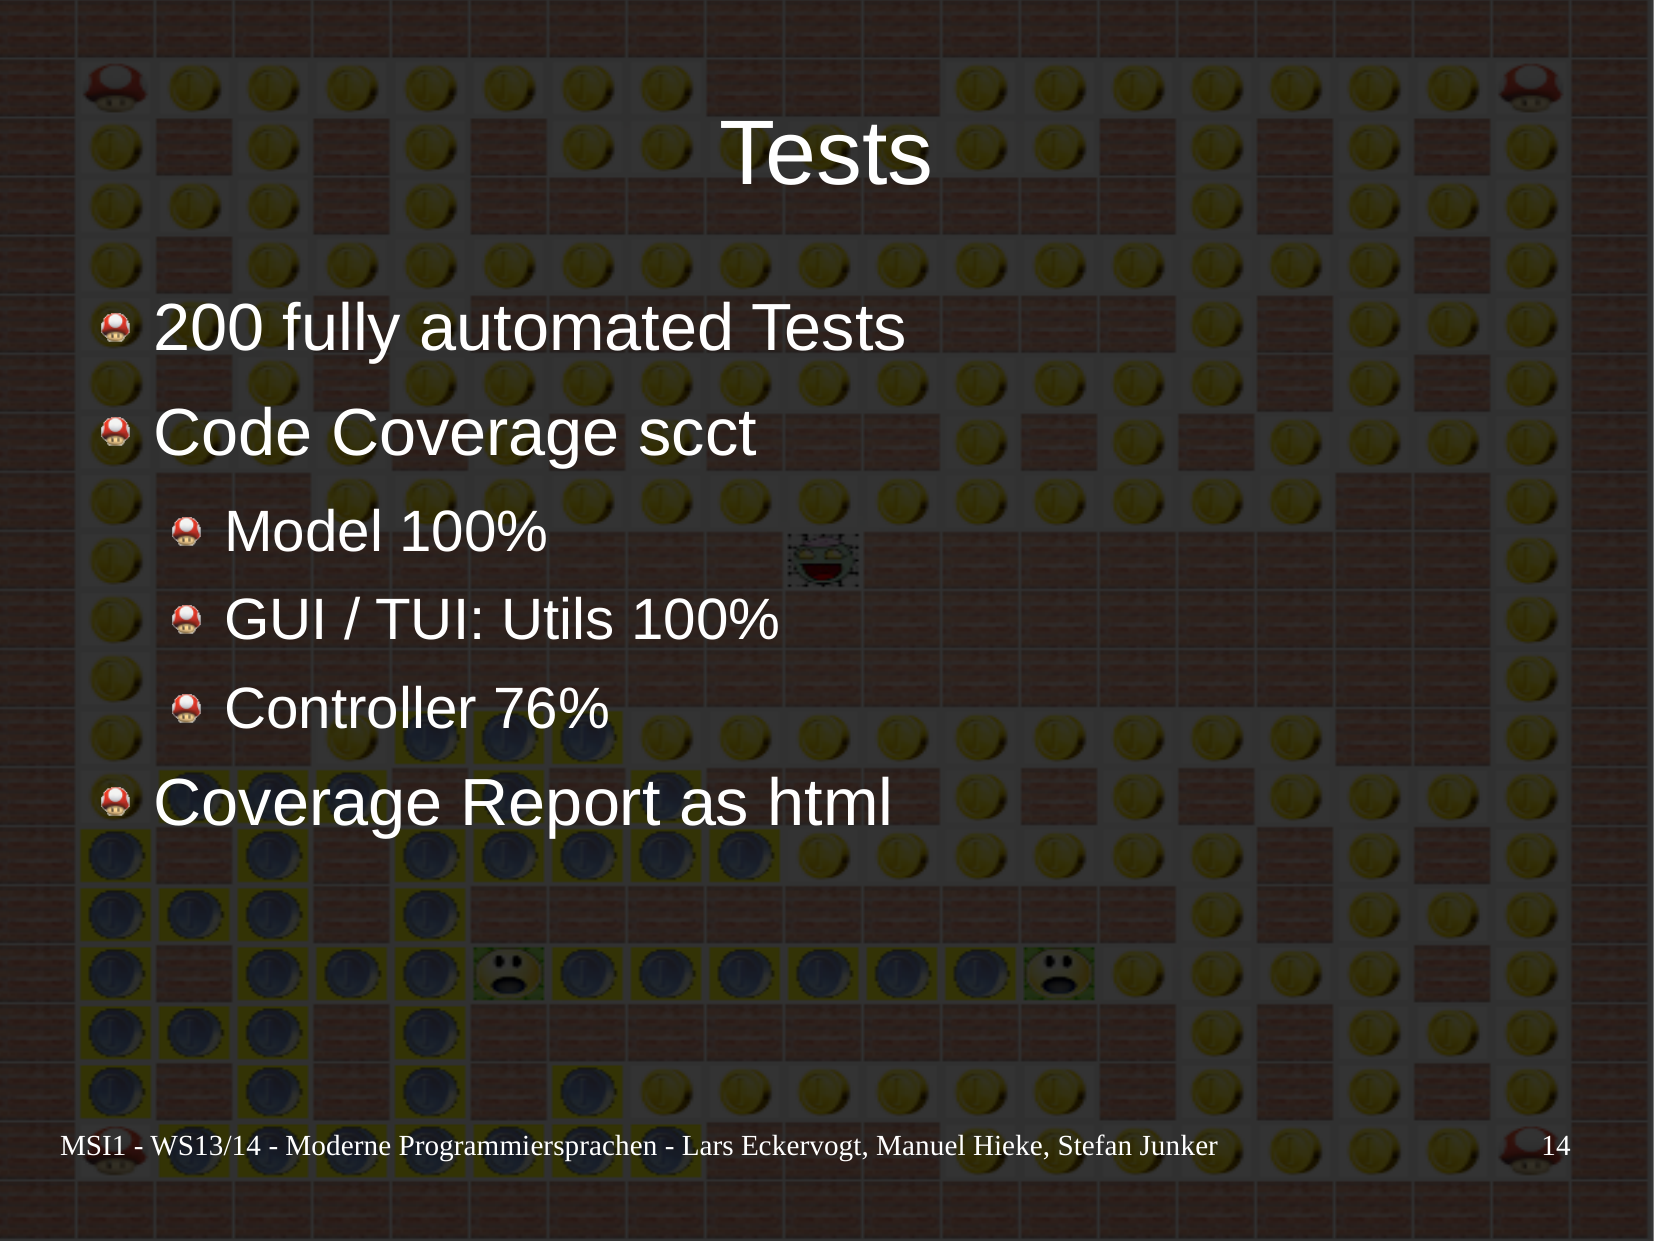

# Tests
200 fully automated Tests
Code Coverage scct
Model 100%
GUI / TUI: Utils 100%
Controller 76%
Coverage Report as html
MSI1 - WS13/14 - Moderne Programmiersprachen - Lars Eckervogt, Manuel Hieke, Stefan Junker
14